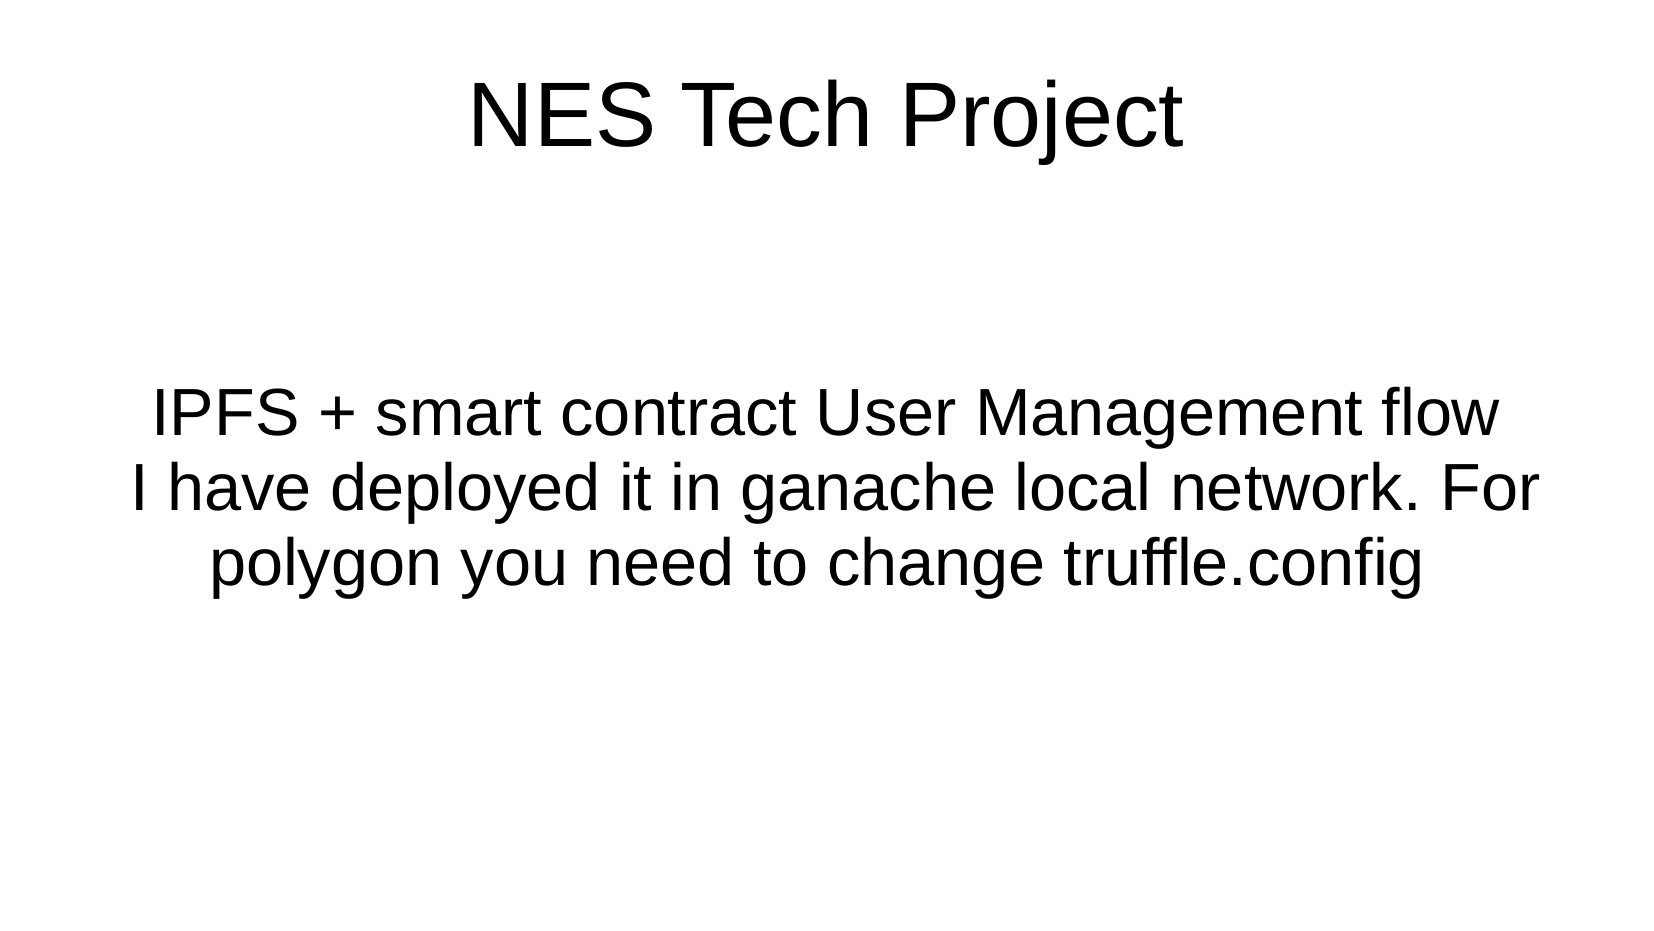

# NES Tech Project
IPFS + smart contract User Management flow
 I have deployed it in ganache local network. For polygon you need to change truffle.config